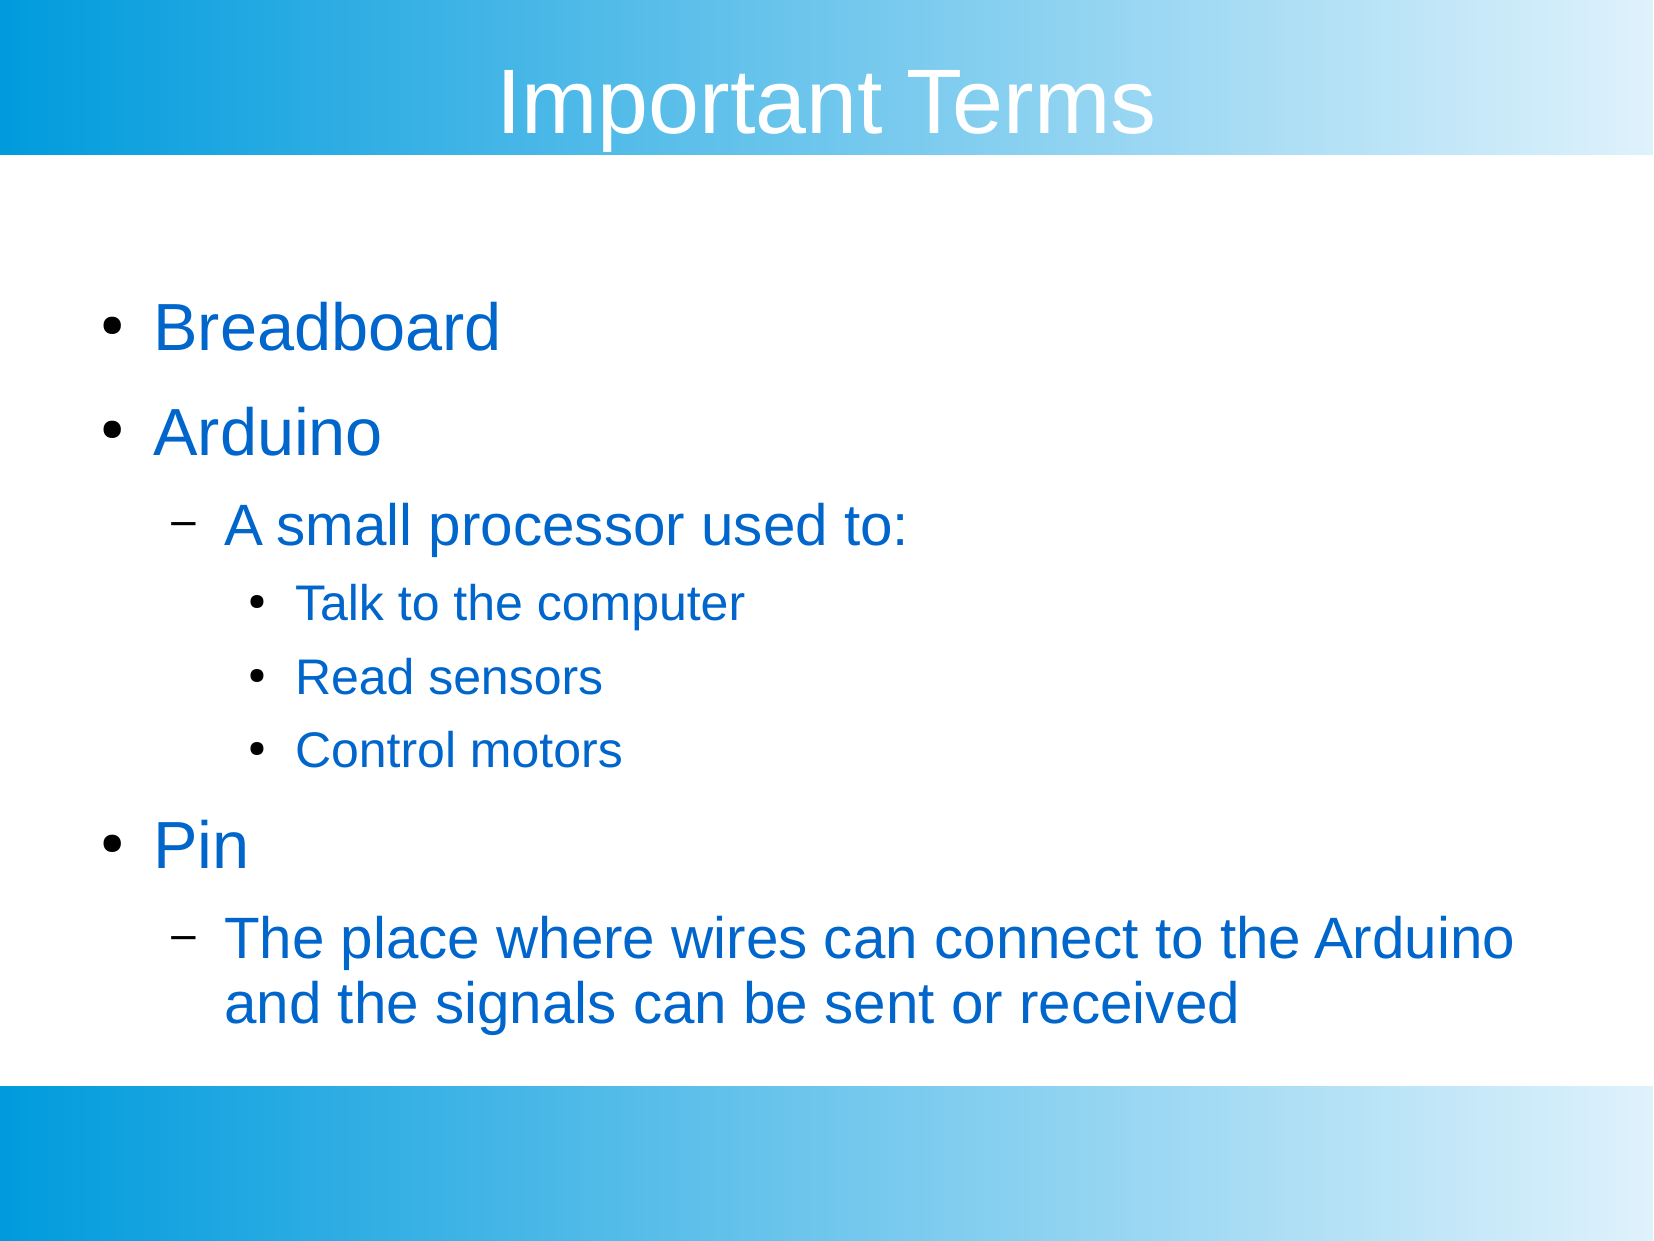

# Important Terms
Breadboard
Arduino
A small processor used to:
Talk to the computer
Read sensors
Control motors
Pin
The place where wires can connect to the Arduino and the signals can be sent or received